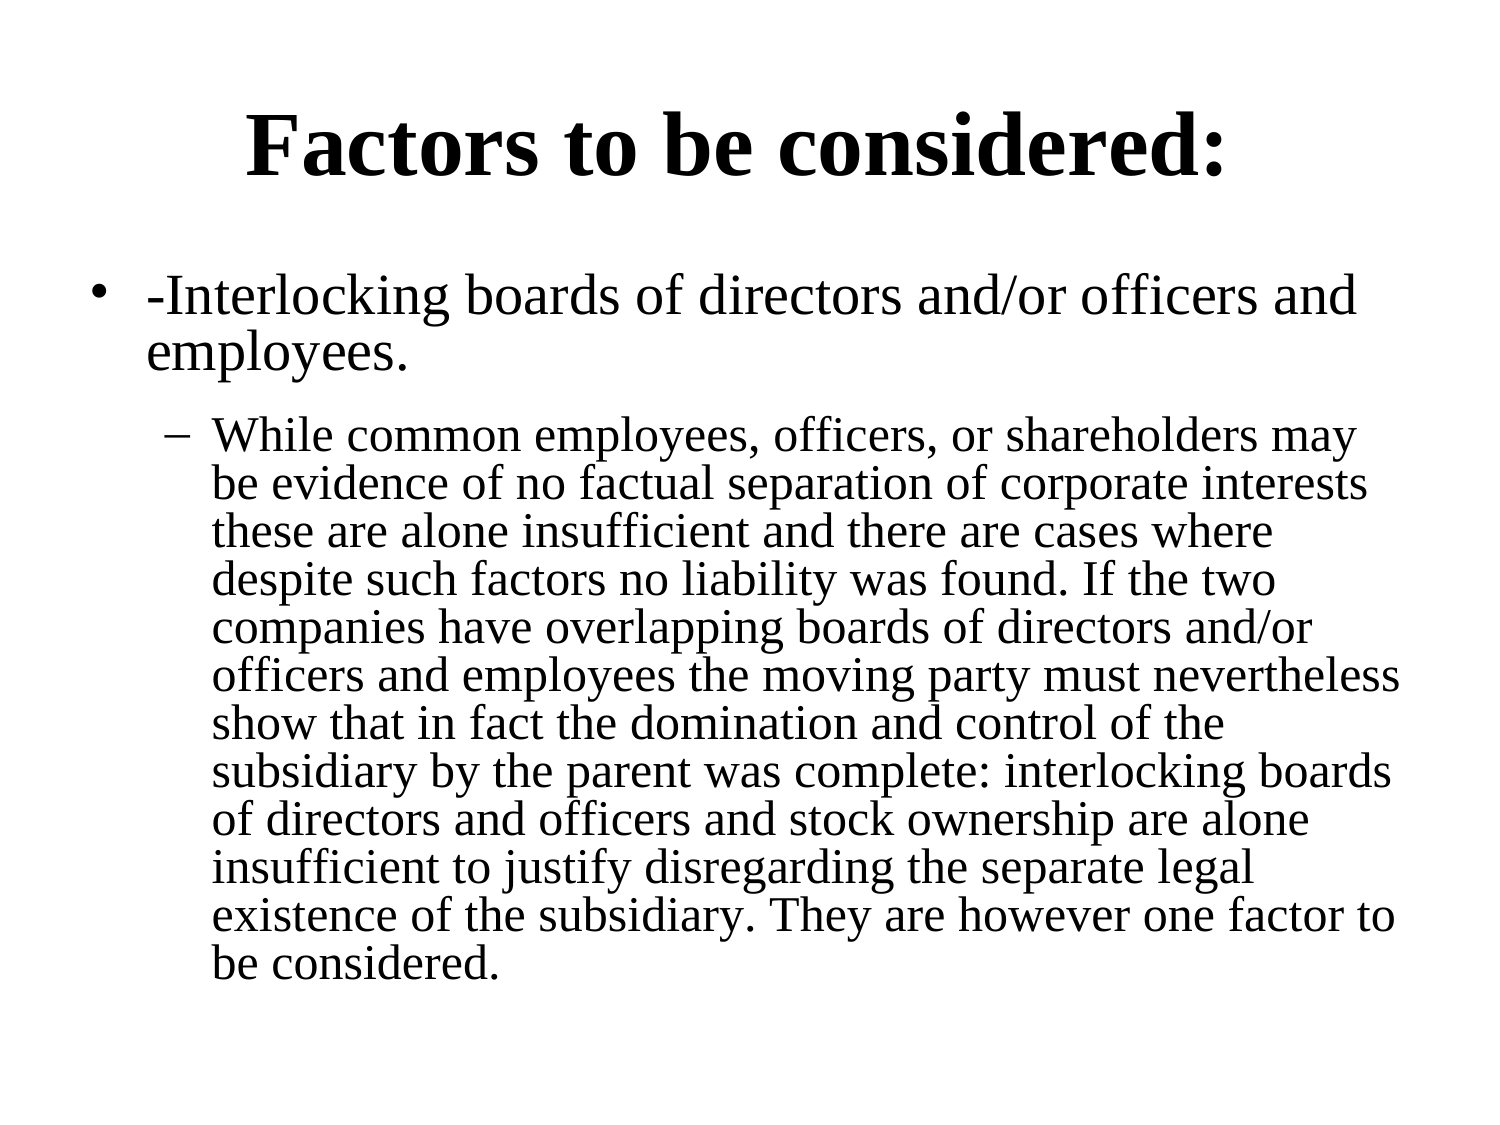

# Factors to be considered:
-Interlocking boards of directors and/or officers and employees.
While common employees, officers, or shareholders may be evidence of no factual separation of corporate interests these are alone insufficient and there are cases where despite such factors no liability was found. If the two companies have overlapping boards of directors and/or officers and employees the moving party must nevertheless show that in fact the domination and control of the subsidiary by the parent was complete: interlocking boards of directors and officers and stock ownership are alone insufficient to justify disregarding the separate legal existence of the subsidiary. They are however one factor to be considered.